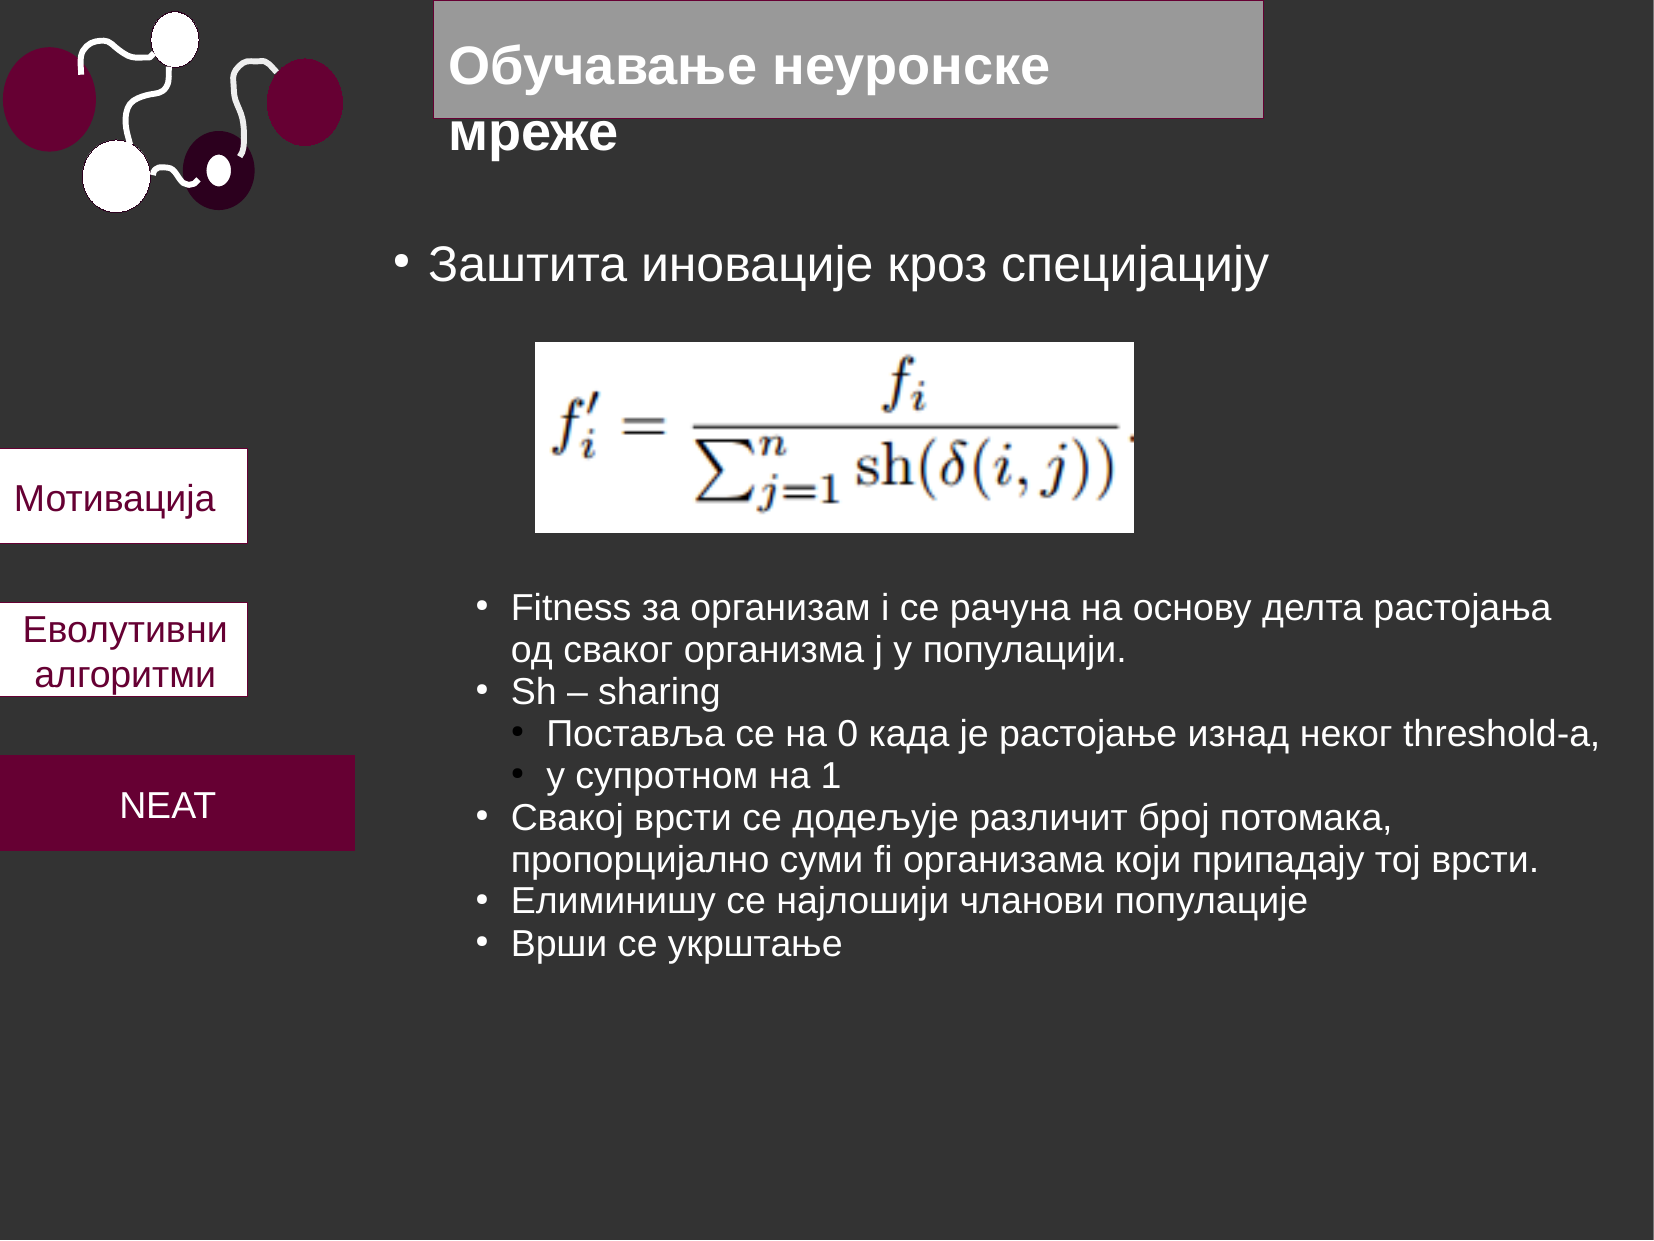

Обучавање неуронске мреже
Заштита иновације кроз специјацију
 Мотивација
Fitness за организам i се рачуна на основу делта растојања
од сваког организма ј у популацији.
Sh – sharing
Поставља се на 0 када је растојање изнад неког threshold-a,
у супротном на 1
Свакој врсти се додељује различит број потомака,
пропорцијално суми fi организама који припадају тој врсти.
Елиминишу се најлошији чланови популације
Врши се укрштање
	Еволутивни
 	алгоритми
 NEAT